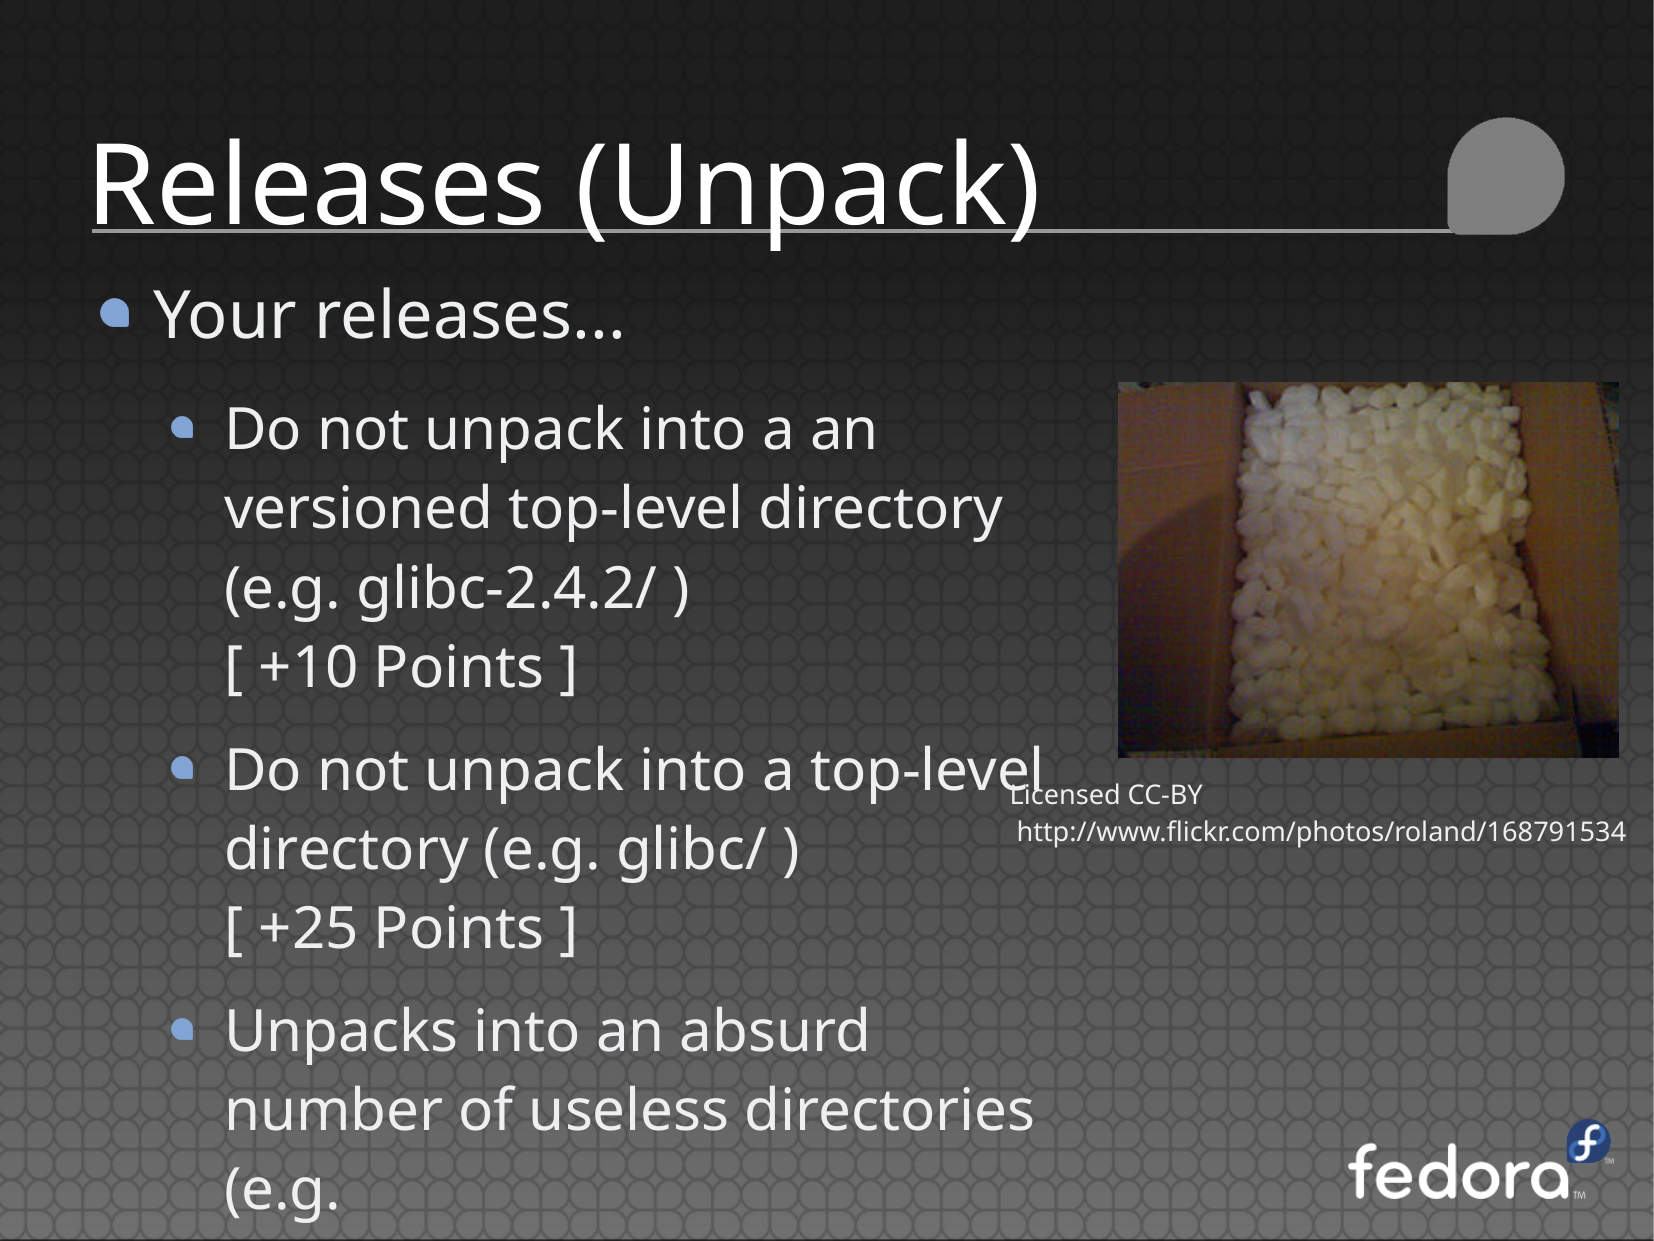

# Releases (Unpack)
Your releases...
Do not unpack into a an versioned top-level directory (e.g. glibc-2.4.2/ )
[ +10 Points ]
Do not unpack into a top-level directory (e.g. glibc/ )
[ +25 Points ]
Unpacks into an absurd number of useless directories (e.g. home/john/doe/glibc-svn/tarball/glibc/src )
[ +50 Points ]
Licensed CC-BY
 http://www.flickr.com/photos/roland/168791534